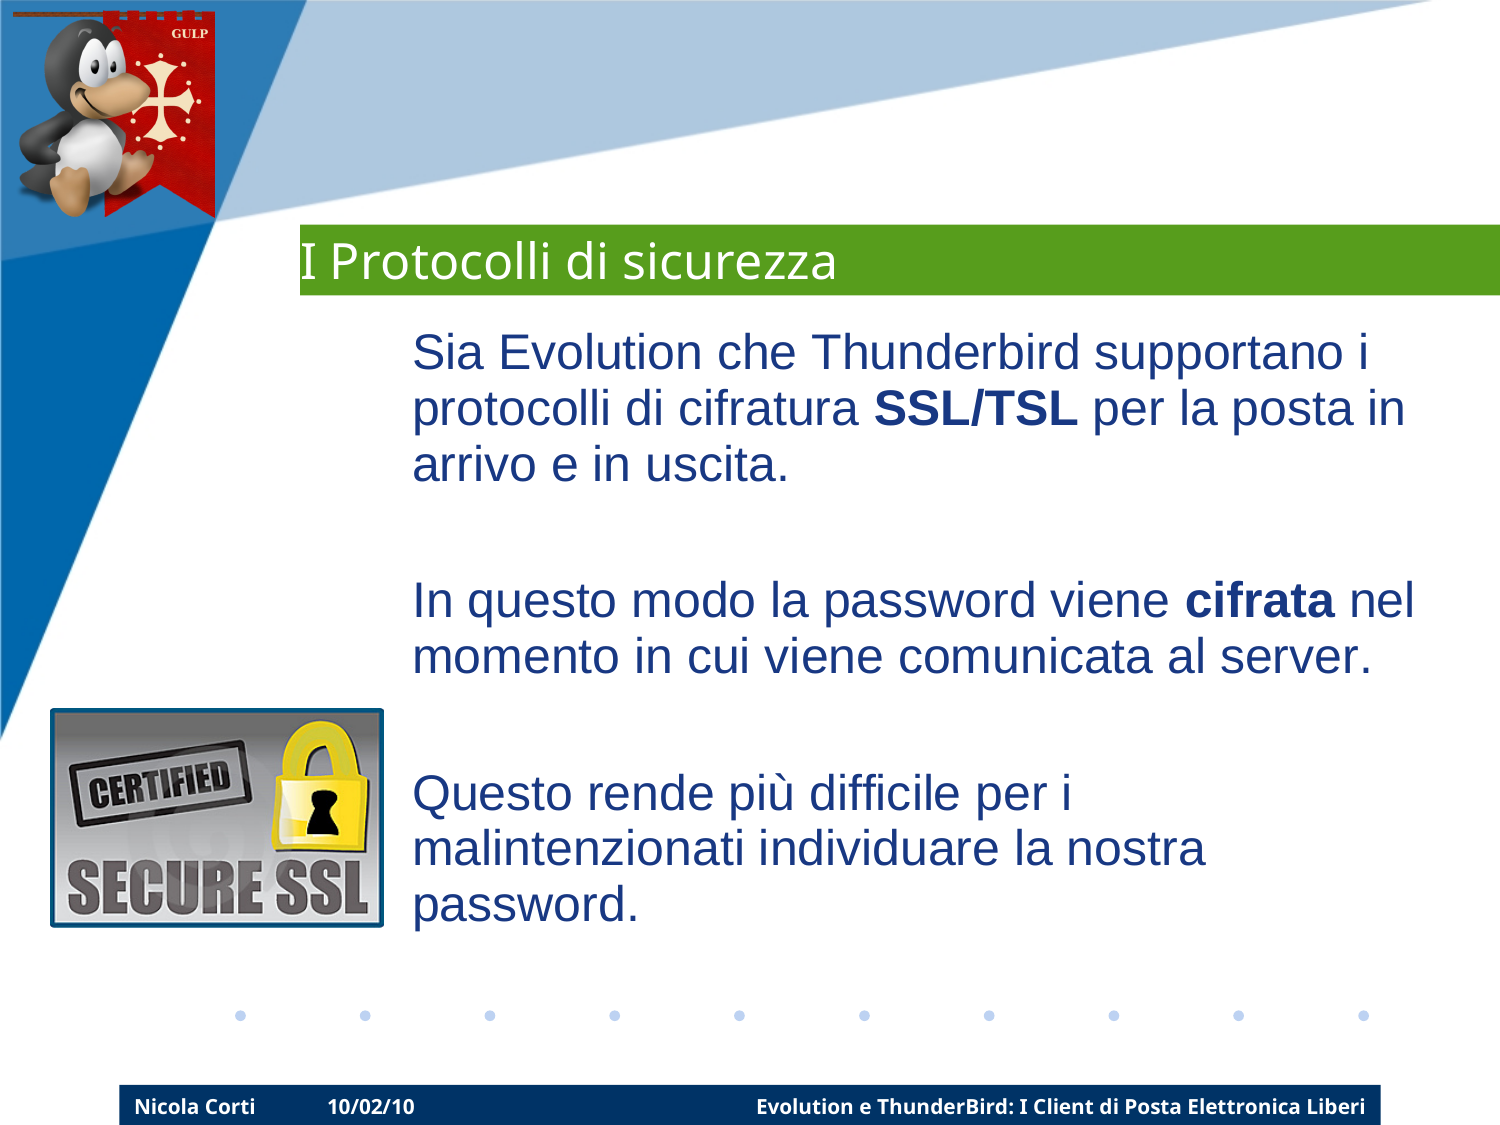

# I Protocolli di sicurezza
Sia Evolution che Thunderbird supportano i protocolli di cifratura SSL/TSL per la posta in arrivo e in uscita.
In questo modo la password viene cifrata nel momento in cui viene comunicata al server.
Questo rende più difficile per i malintenzionati individuare la nostra password.